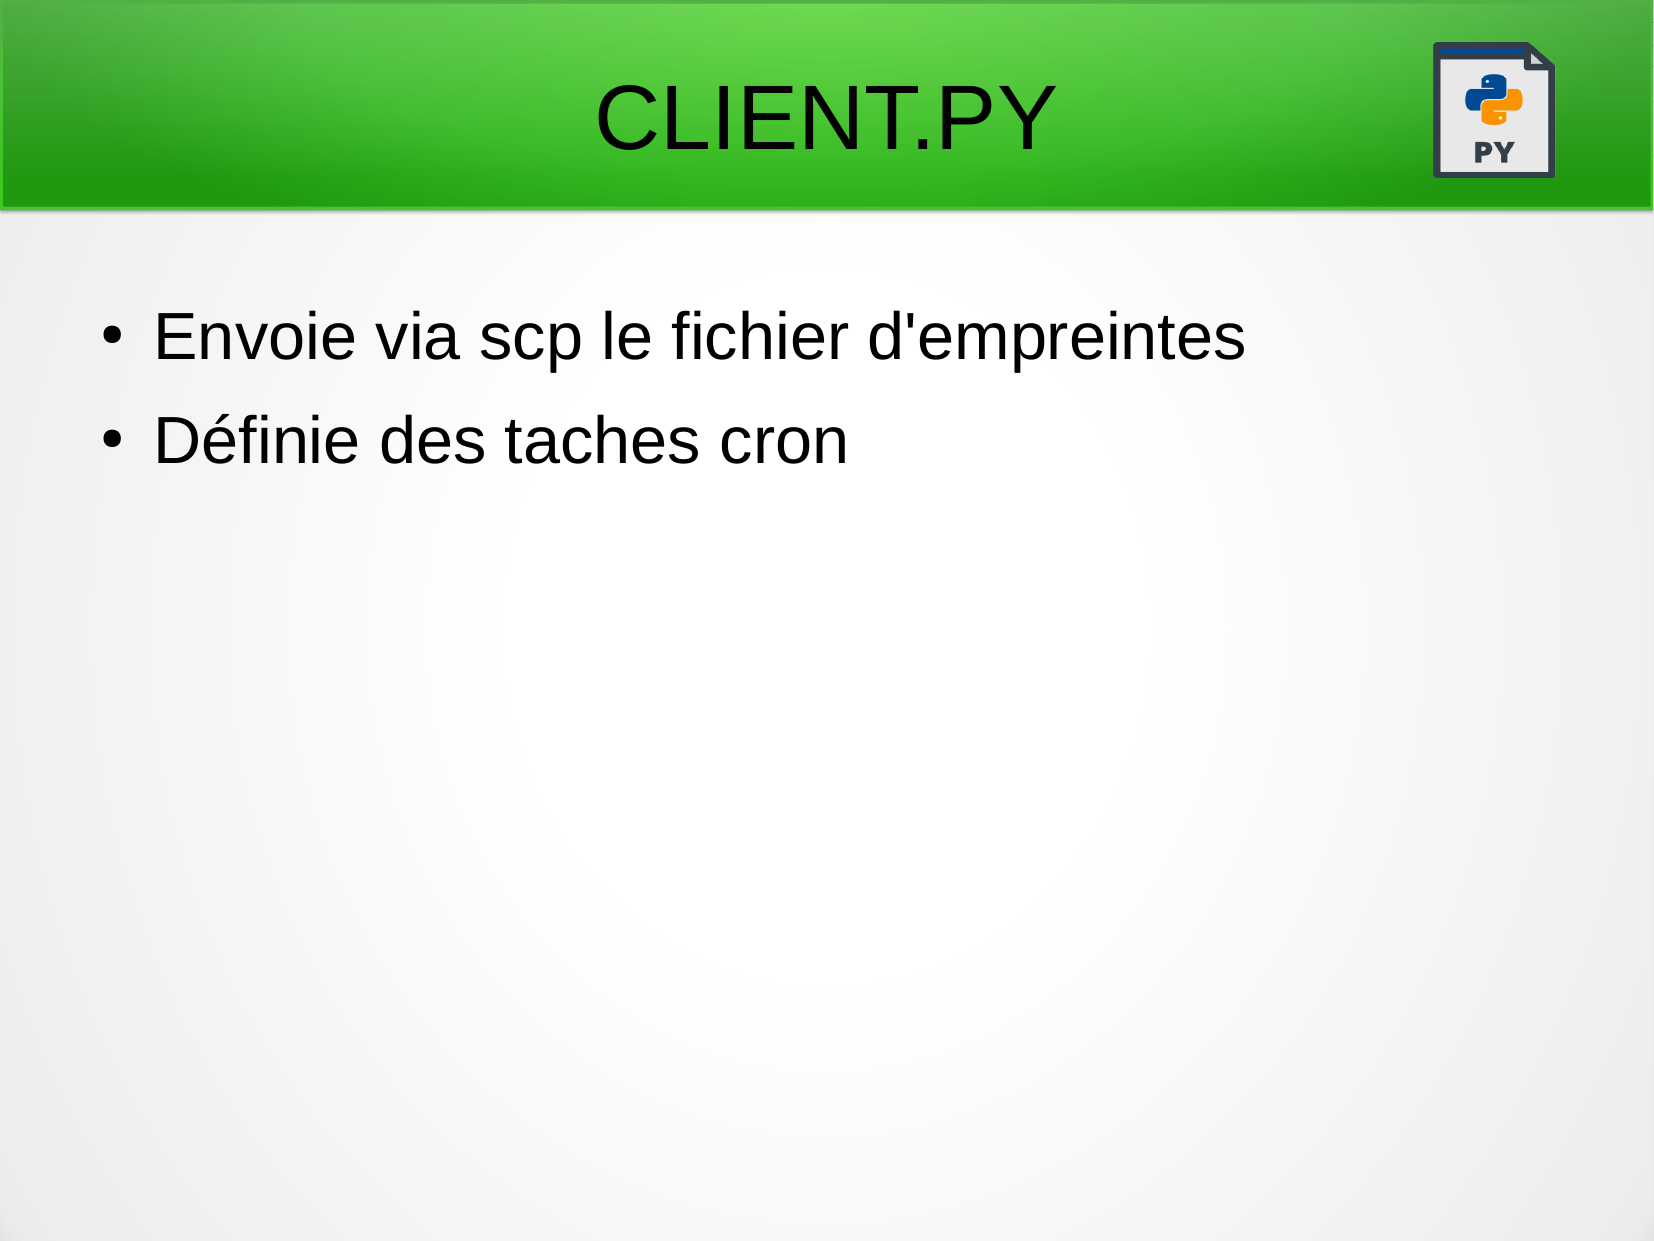

# CLIENT.PY
Envoie via scp le fichier d'empreintes
Définie des taches cron